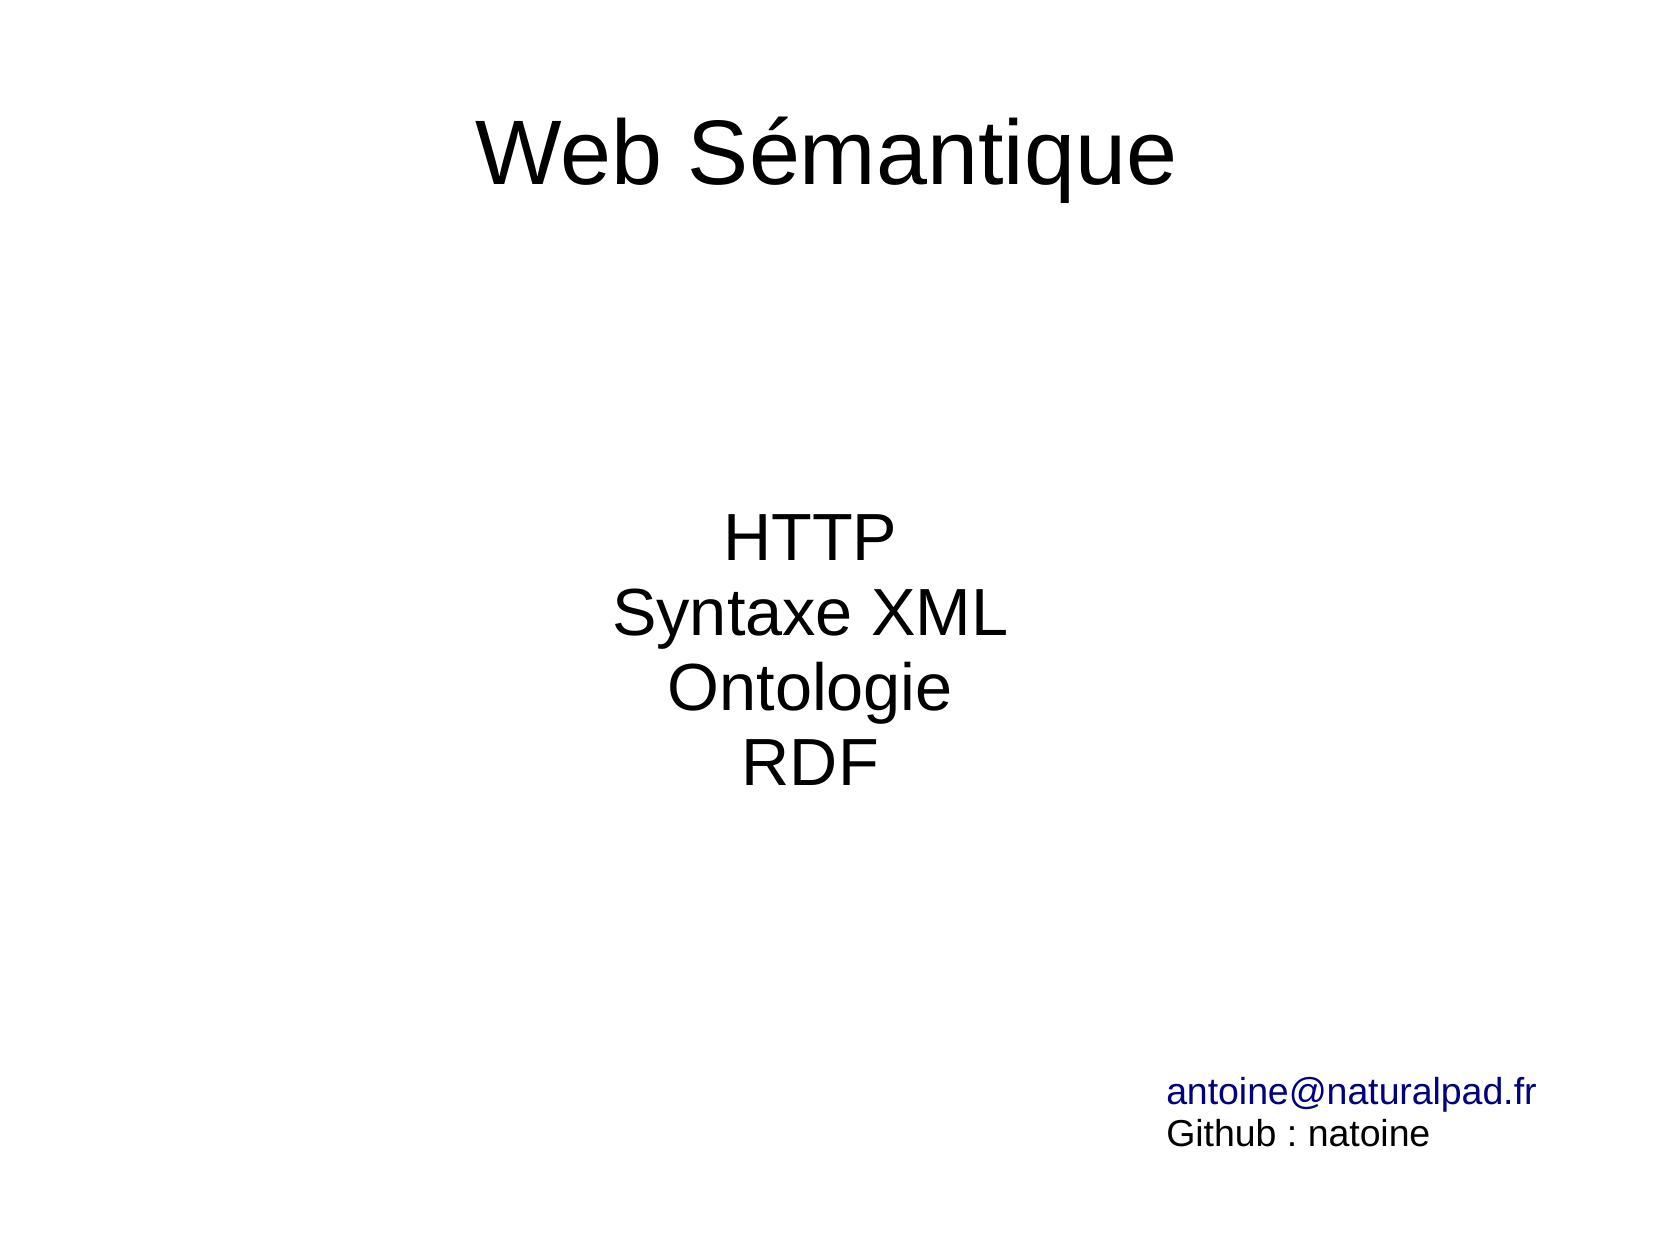

# Web Sémantique
HTTP
Syntaxe XML
Ontologie
RDF
antoine@naturalpad.fr
Github : natoine